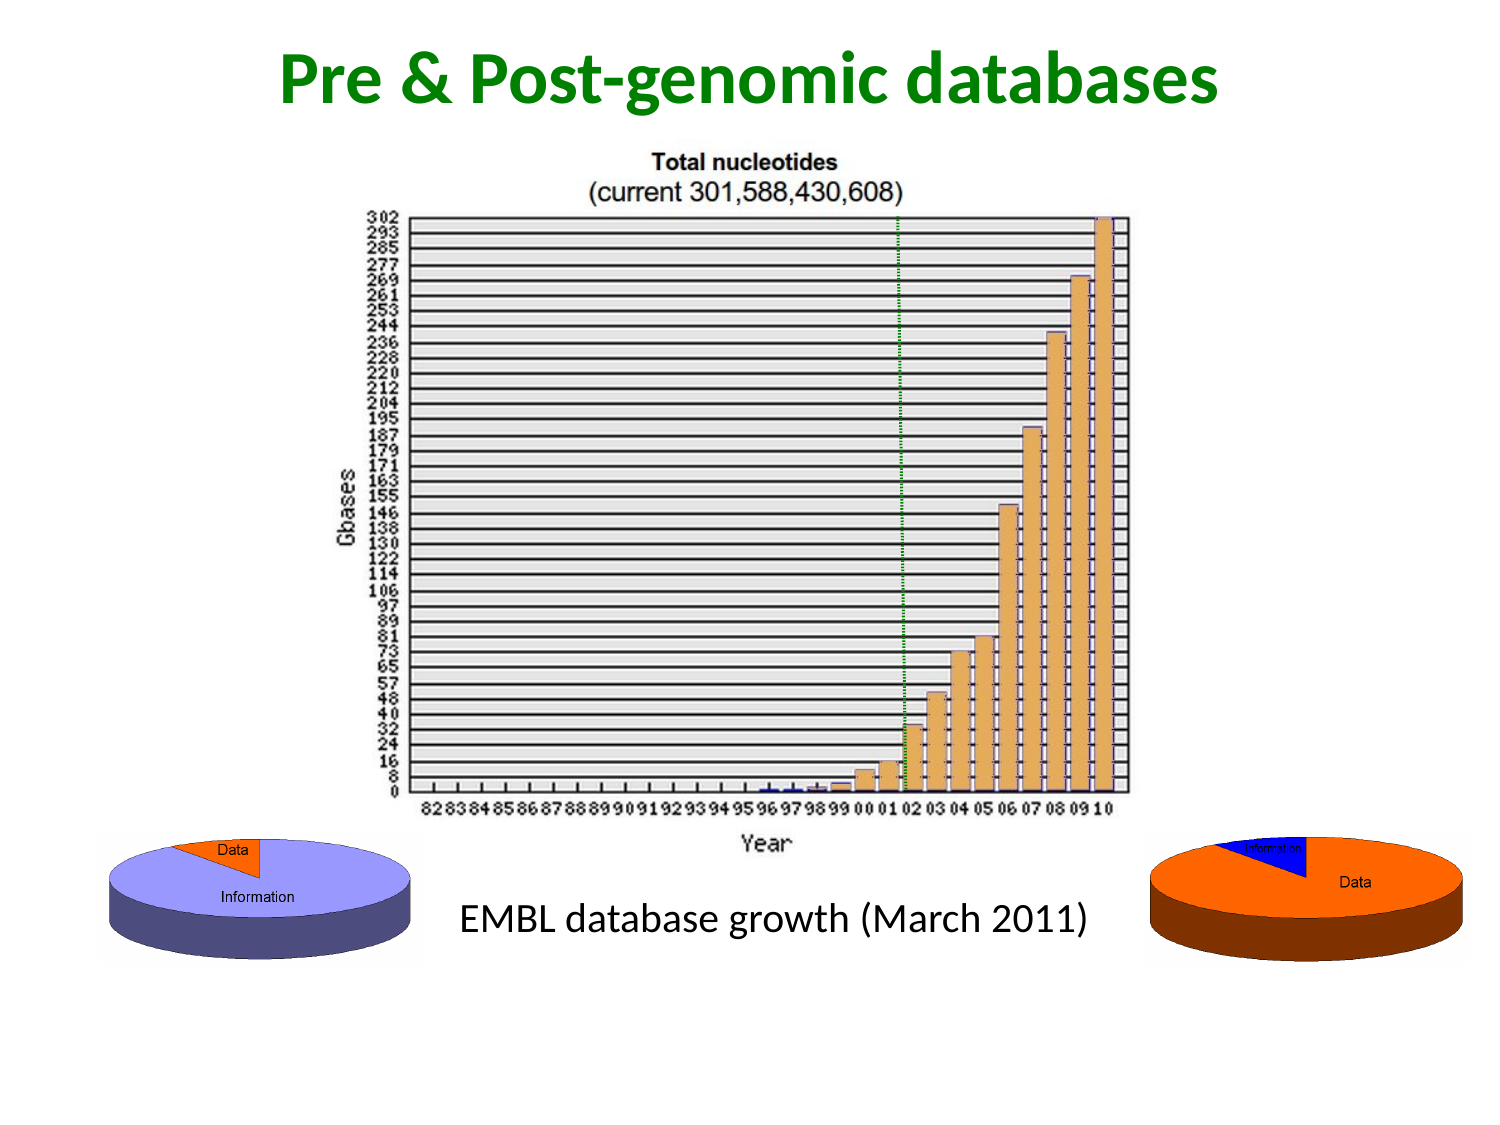

Pre & Post-genomic databases
EMBL database growth (March 2011)